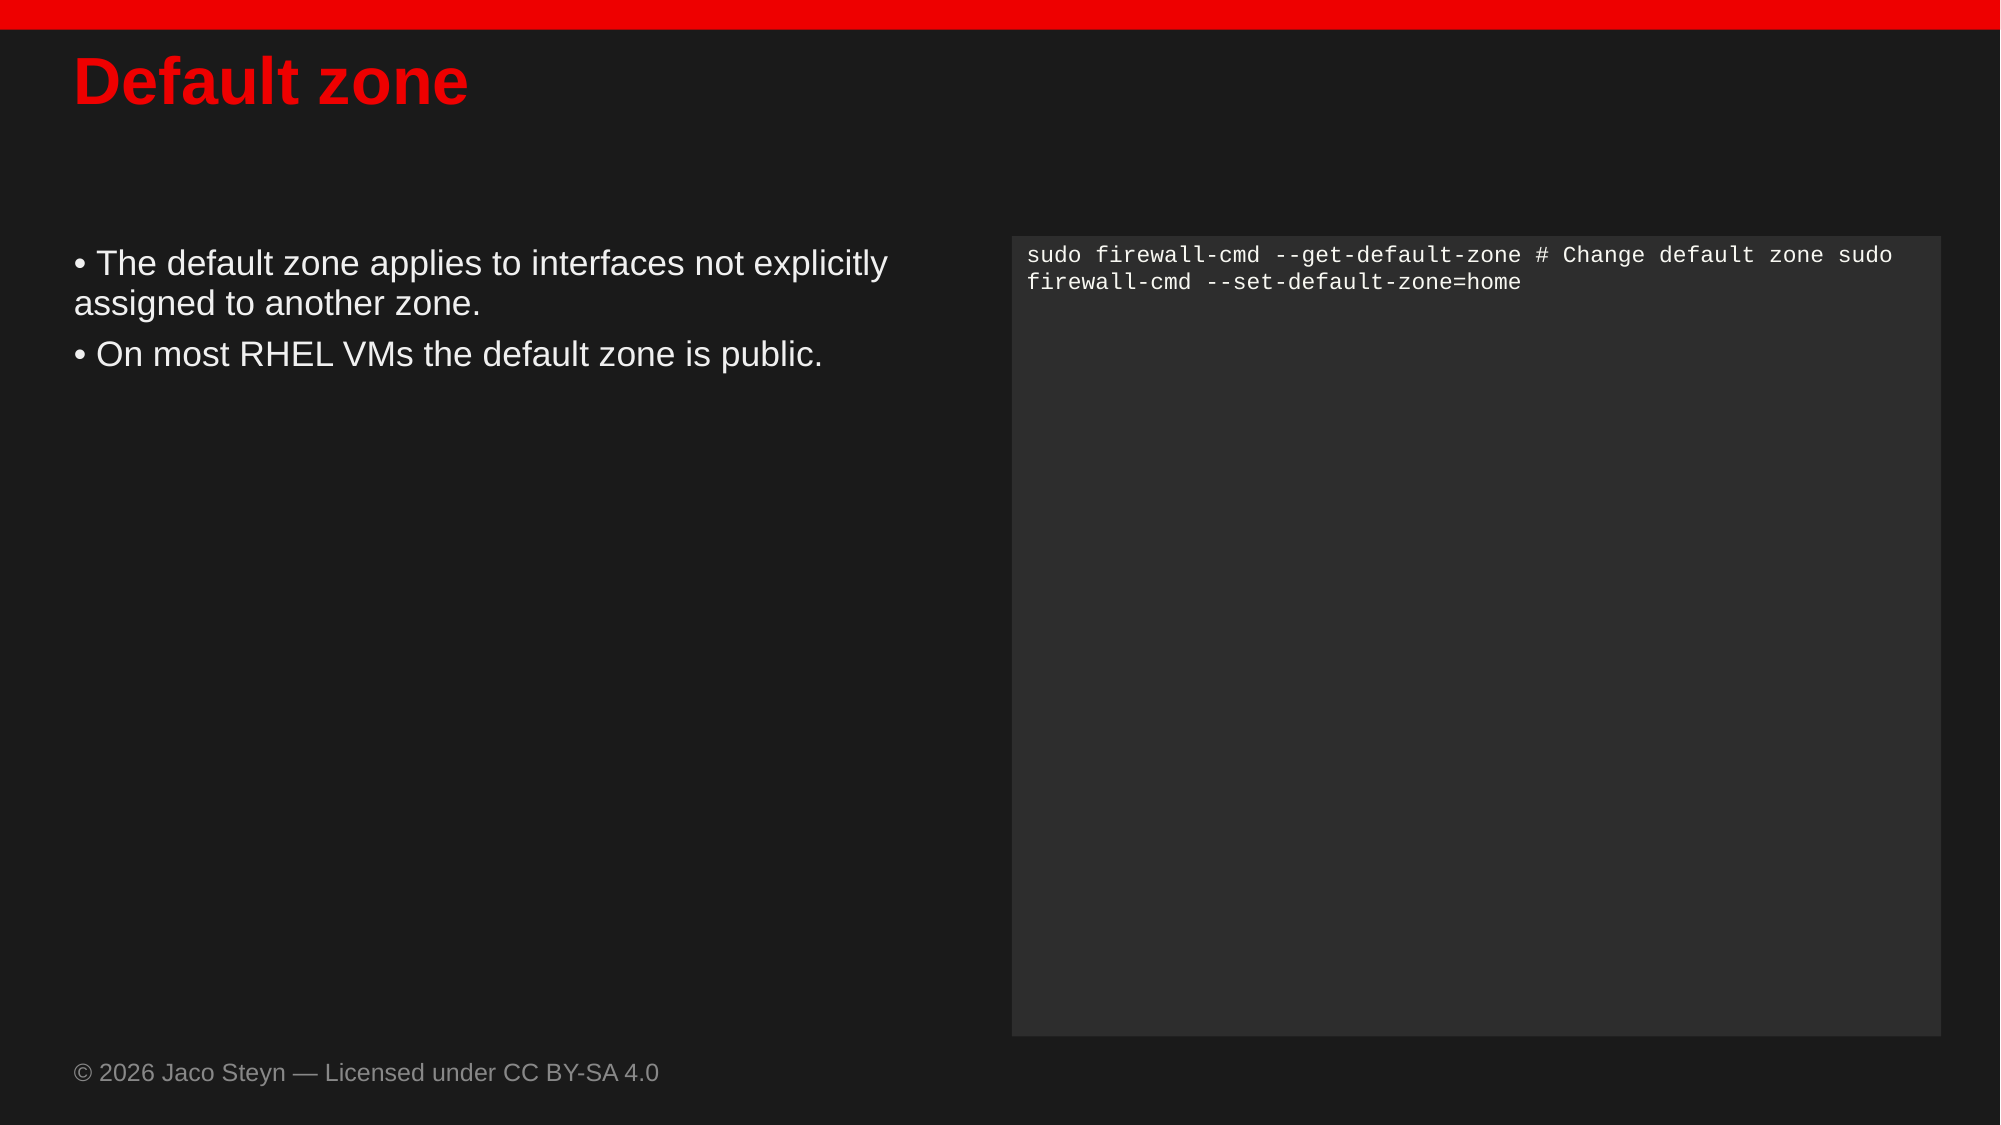

Default zone
• The default zone applies to interfaces not explicitly assigned to another zone.
• On most RHEL VMs the default zone is public.
sudo firewall-cmd --get-default-zone # Change default zone sudo firewall-cmd --set-default-zone=home
© 2026 Jaco Steyn — Licensed under CC BY-SA 4.0